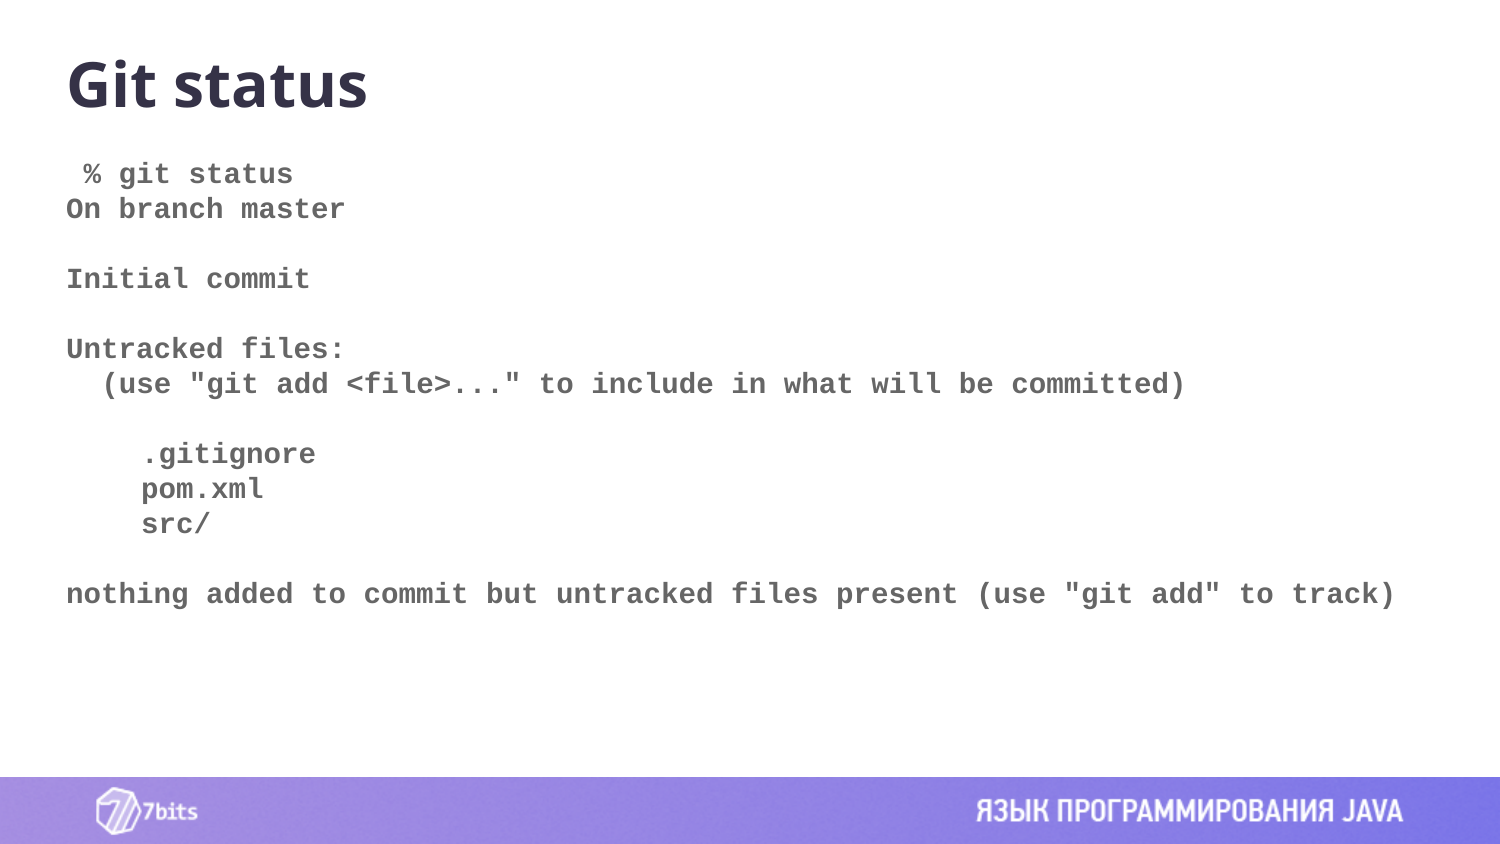

# Git status
 % git status
On branch master
Initial commit
Untracked files:
 (use "git add <file>..." to include in what will be committed)
	.gitignore
	pom.xml
	src/
nothing added to commit but untracked files present (use "git add" to track)